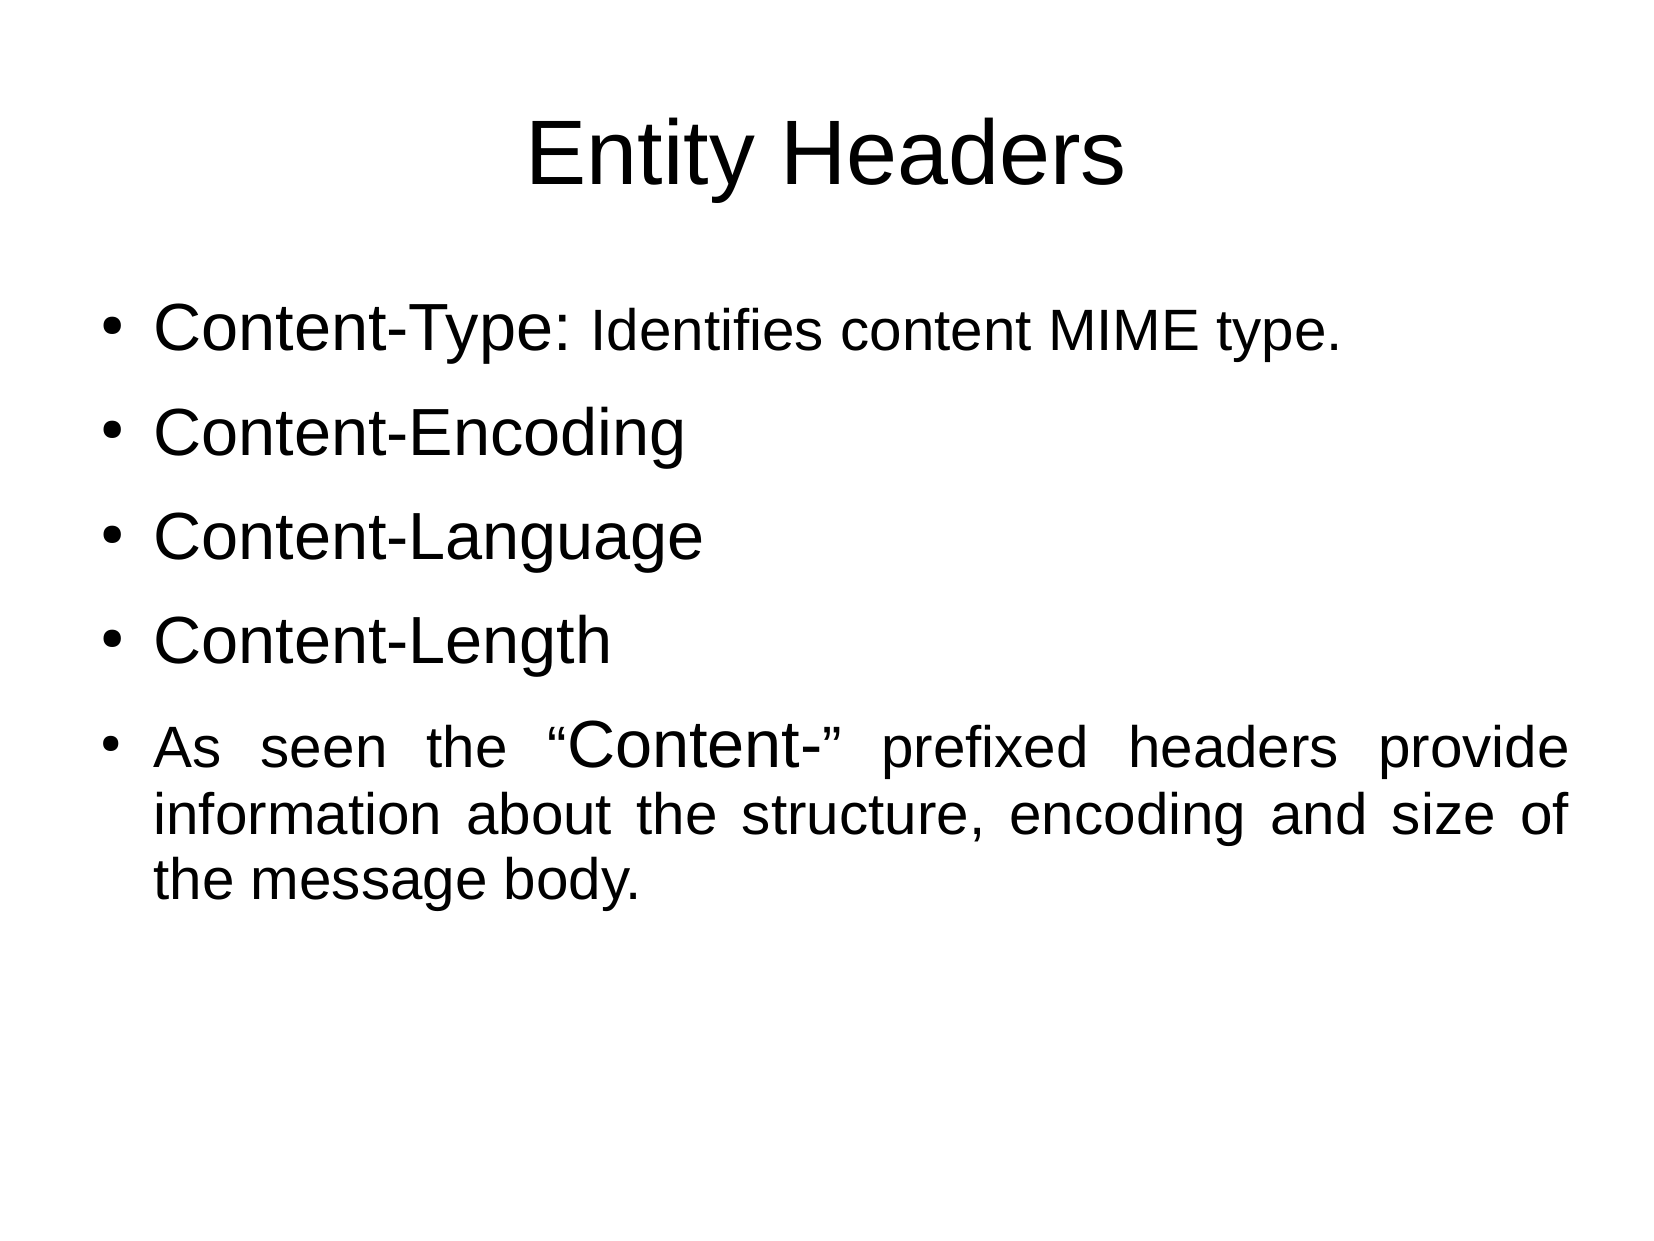

# Entity Headers
Content-Type: Identifies content MIME type.
Content-Encoding
Content-Language
Content-Length
As seen the “Content-” prefixed headers provide information about the structure, encoding and size of the message body.